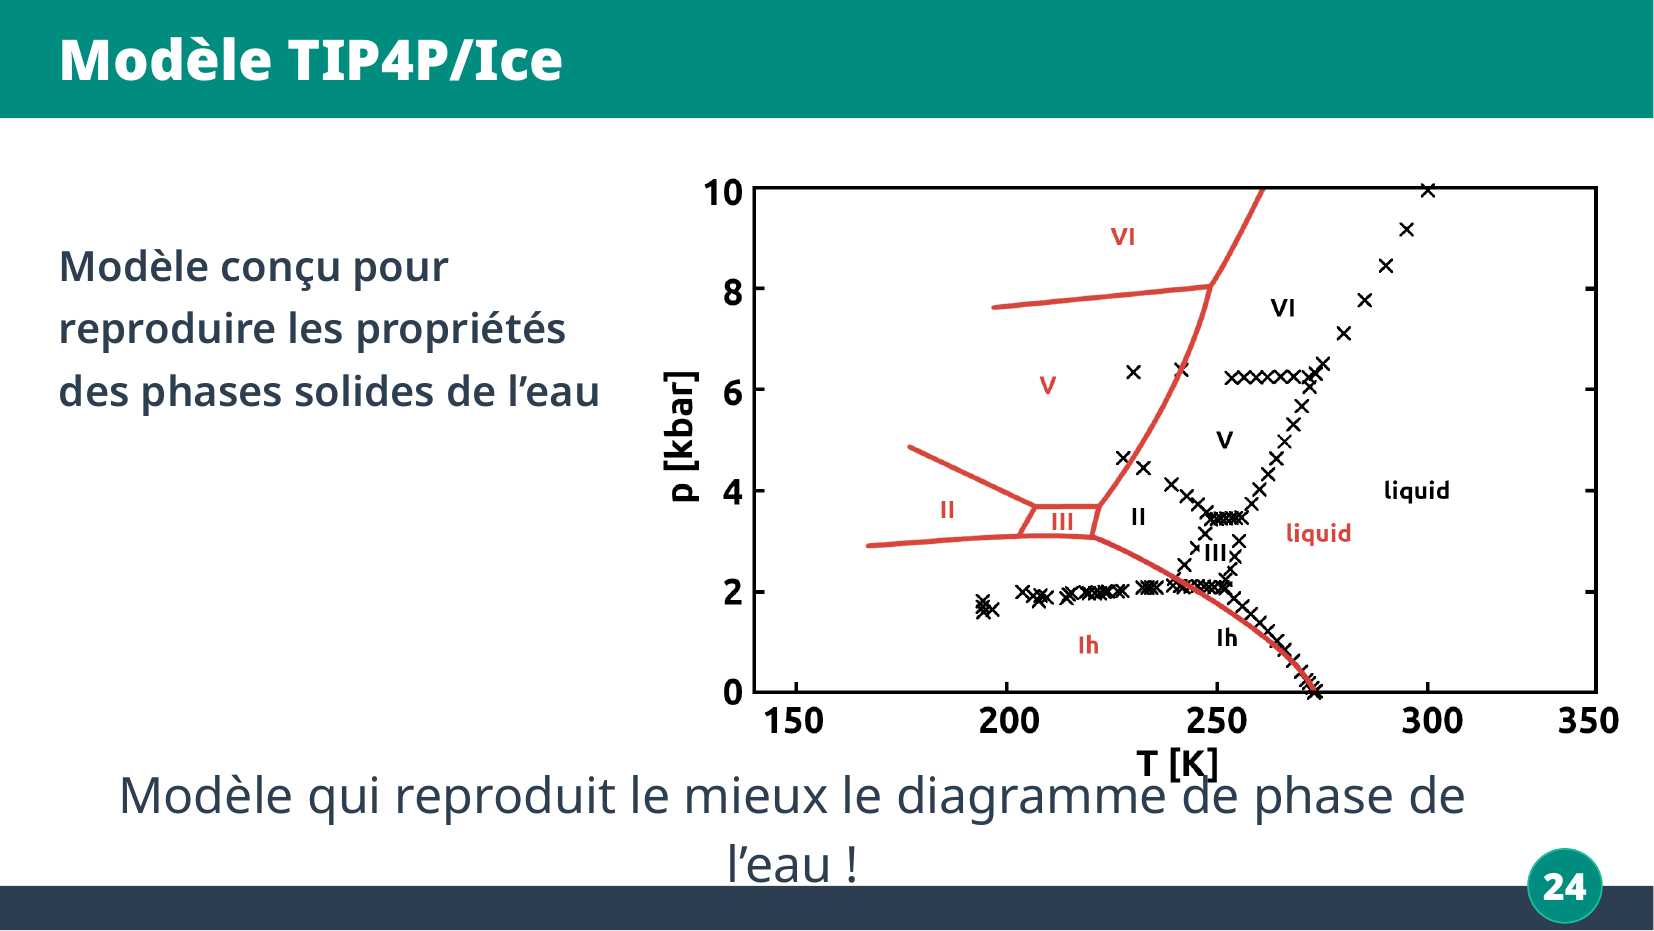

# Modèle TIP4P/Ice
Modèle conçu pour
reproduire les propriétés
des phases solides de l’eau
Modèle qui reproduit le mieux le diagramme de phase de l’eau !